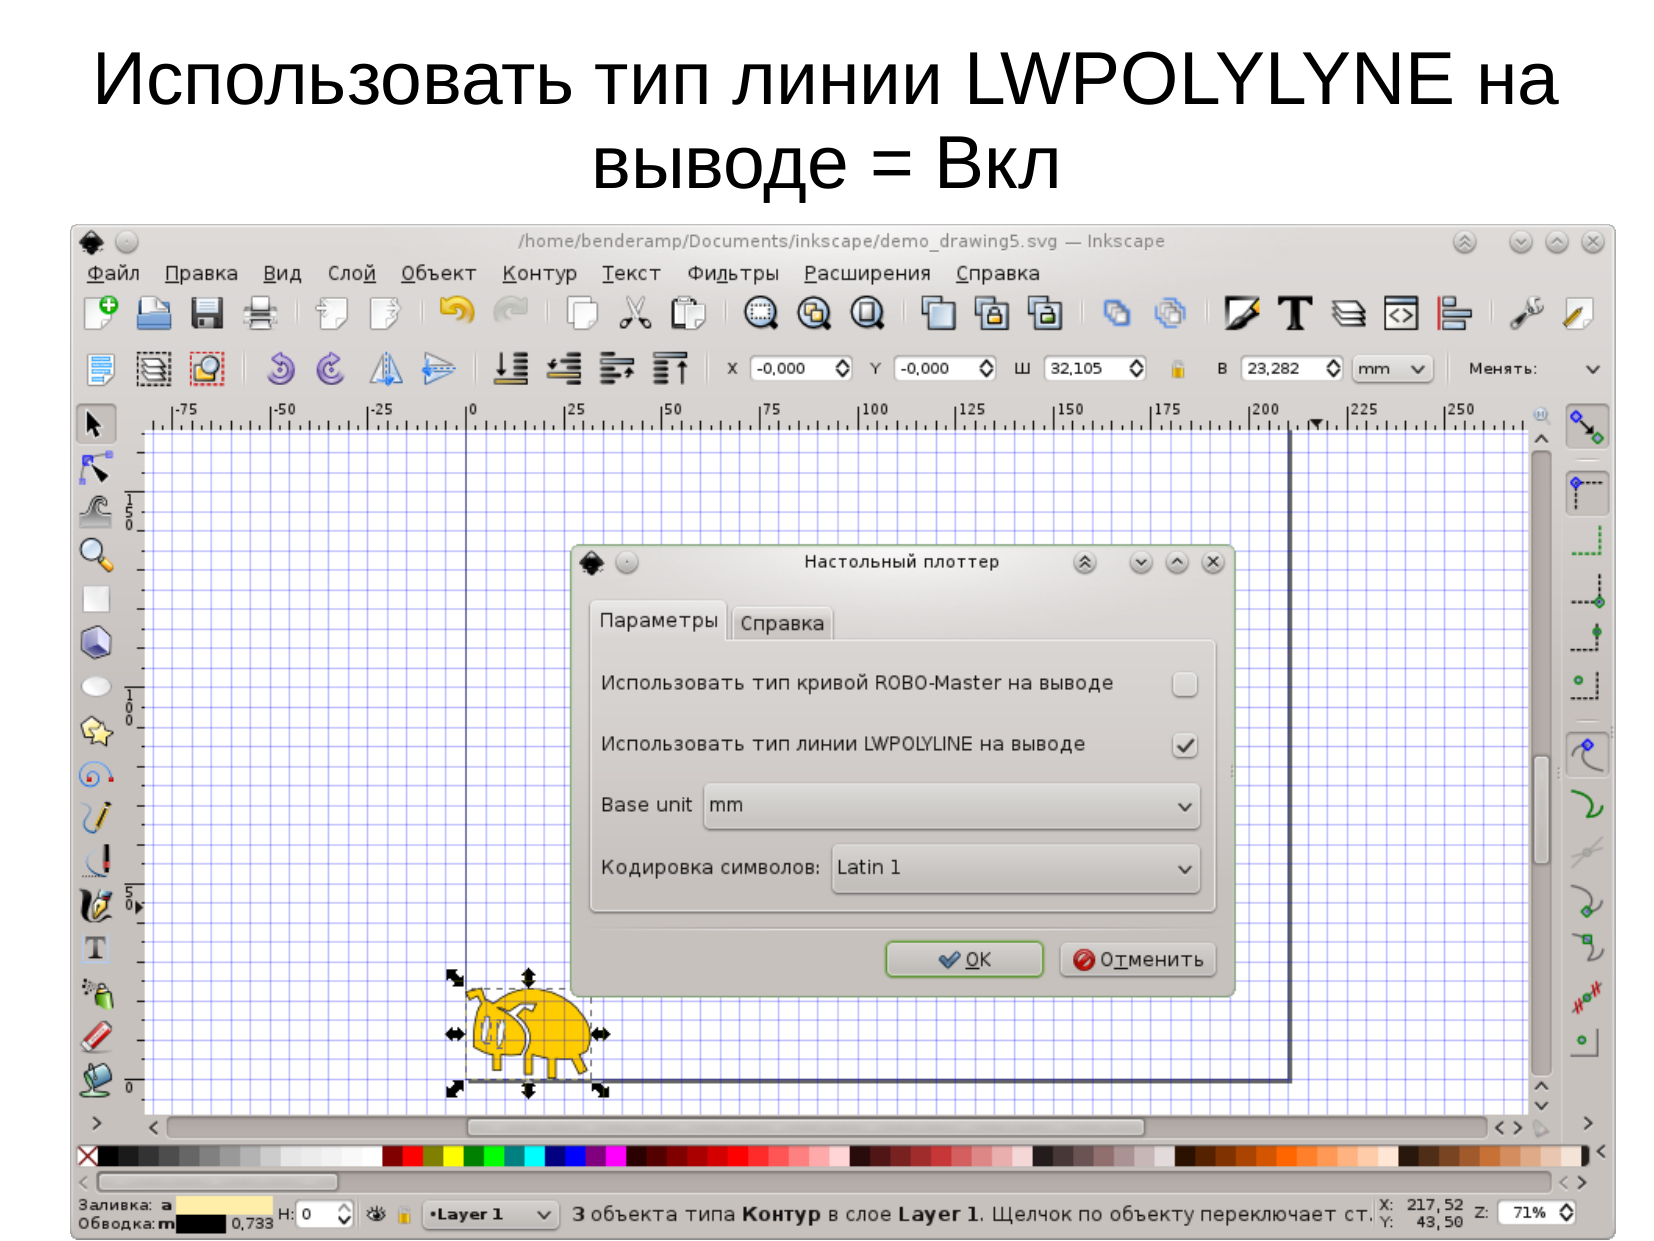

# Использовать тип линии LWPOLYLYNE на выводе = Вкл